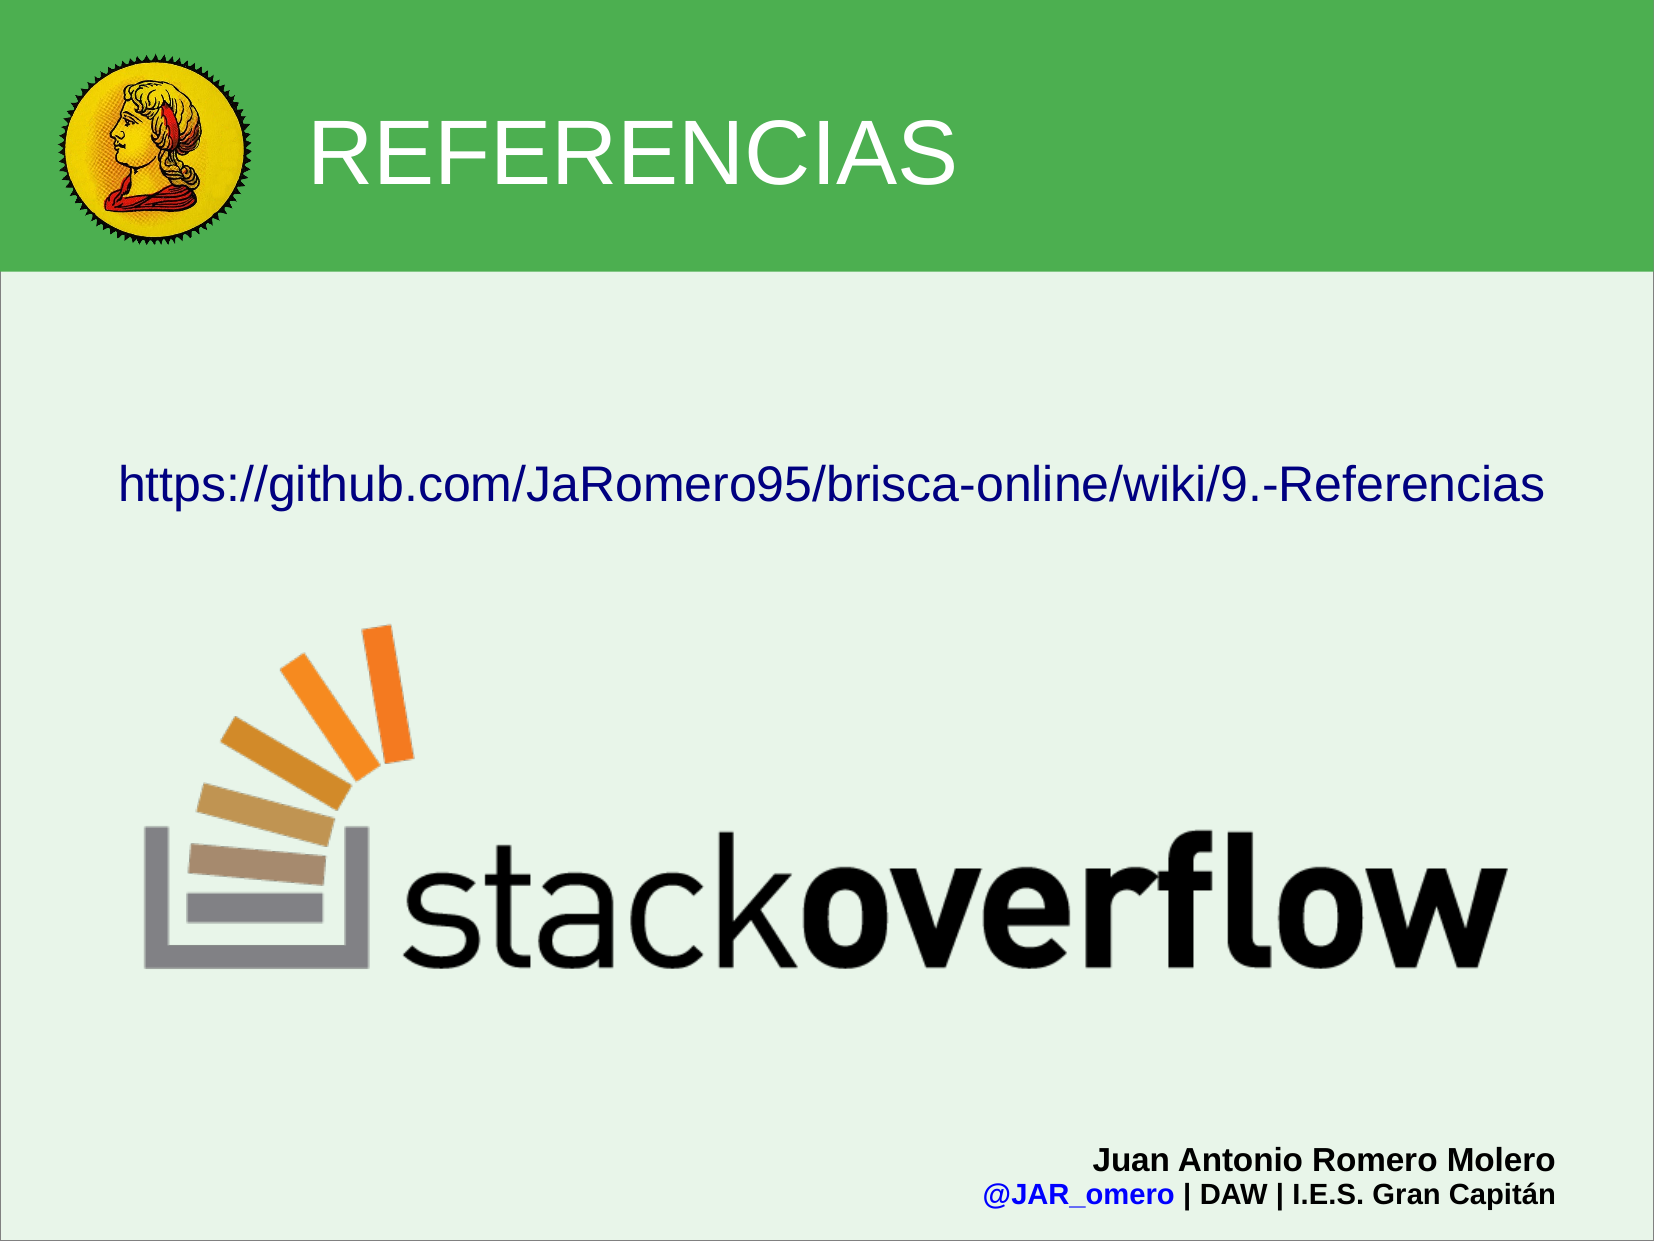

# REFERENCIAS
https://github.com/JaRomero95/brisca-online/wiki/9.-Referencias
Juan Antonio Romero Molero
@JAR_omero | DAW | I.E.S. Gran Capitán